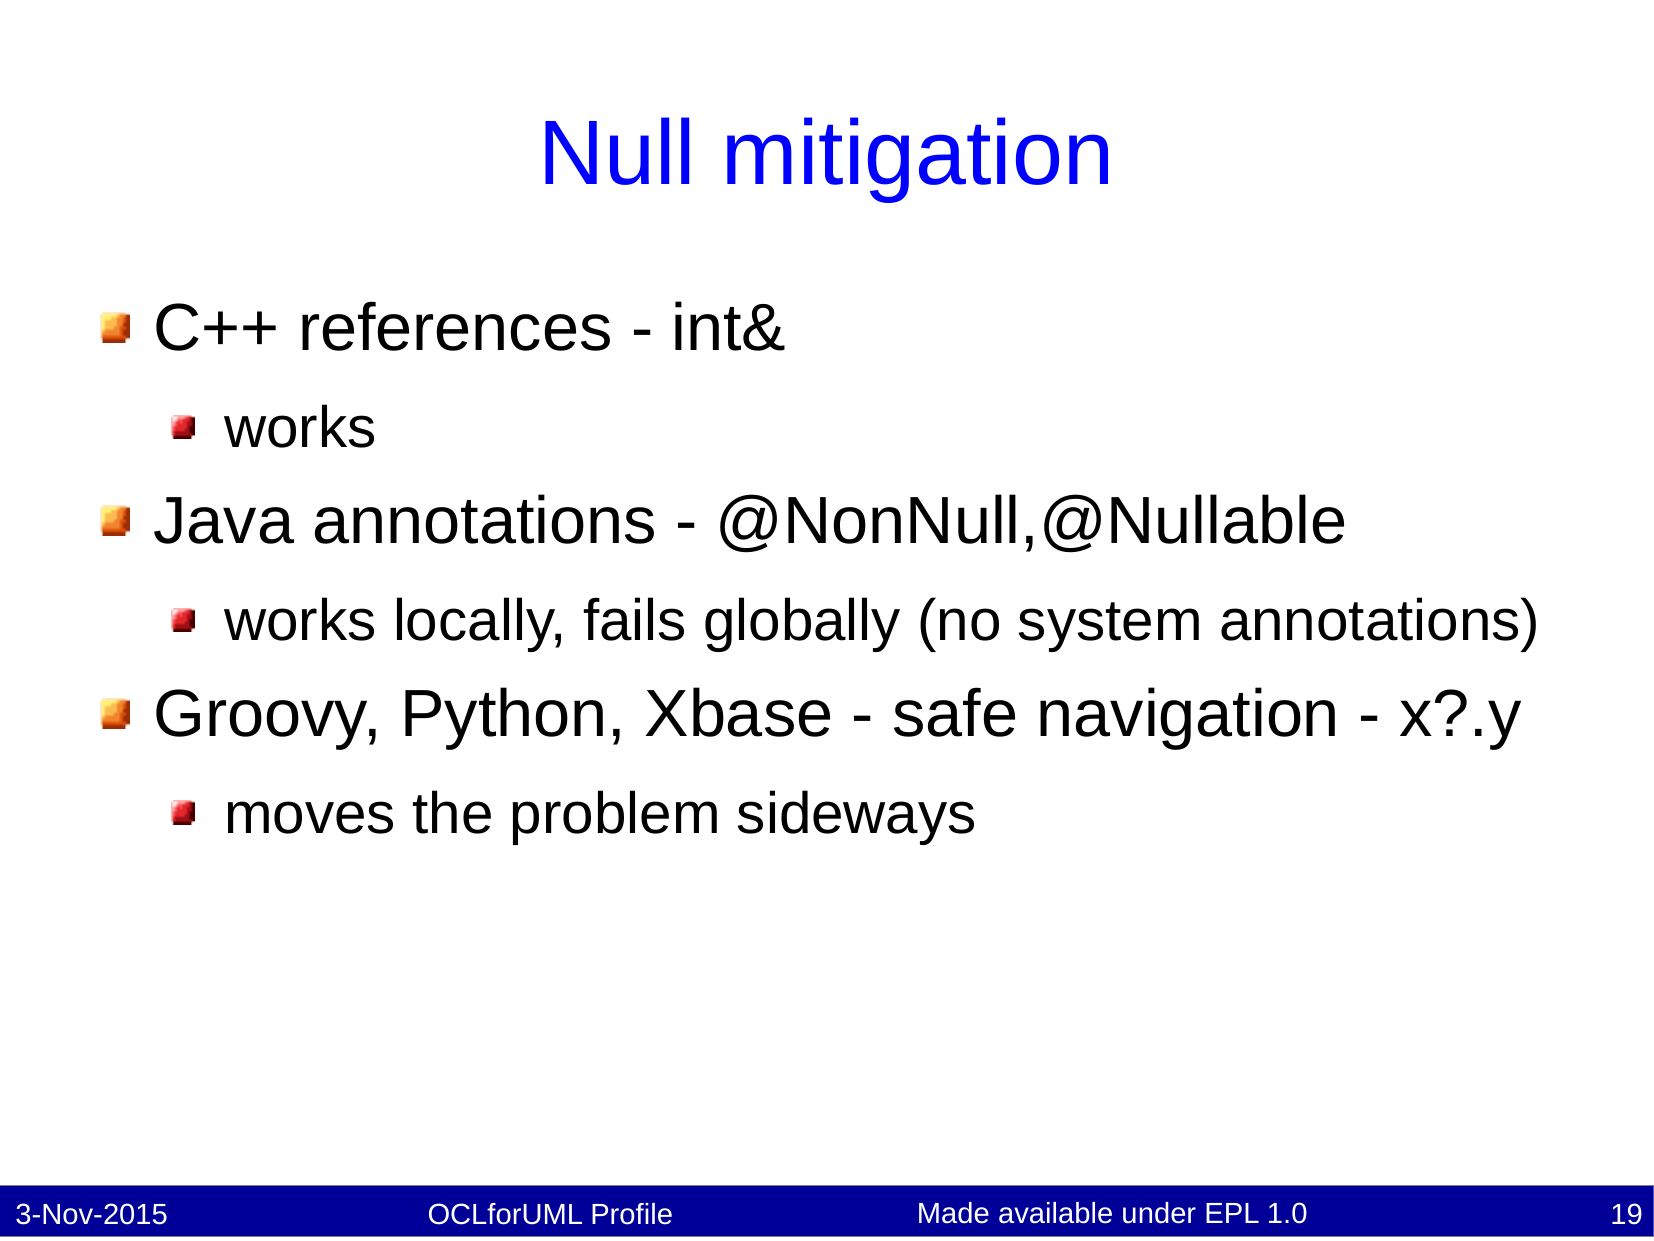

# Null mitigation
C++ references - int&
works
Java annotations - @NonNull,@Nullable
works locally, fails globally (no system annotations)
Groovy, Python, Xbase - safe navigation - x?.y
moves the problem sideways
3-Nov-2015
OCLforUML Profile
19